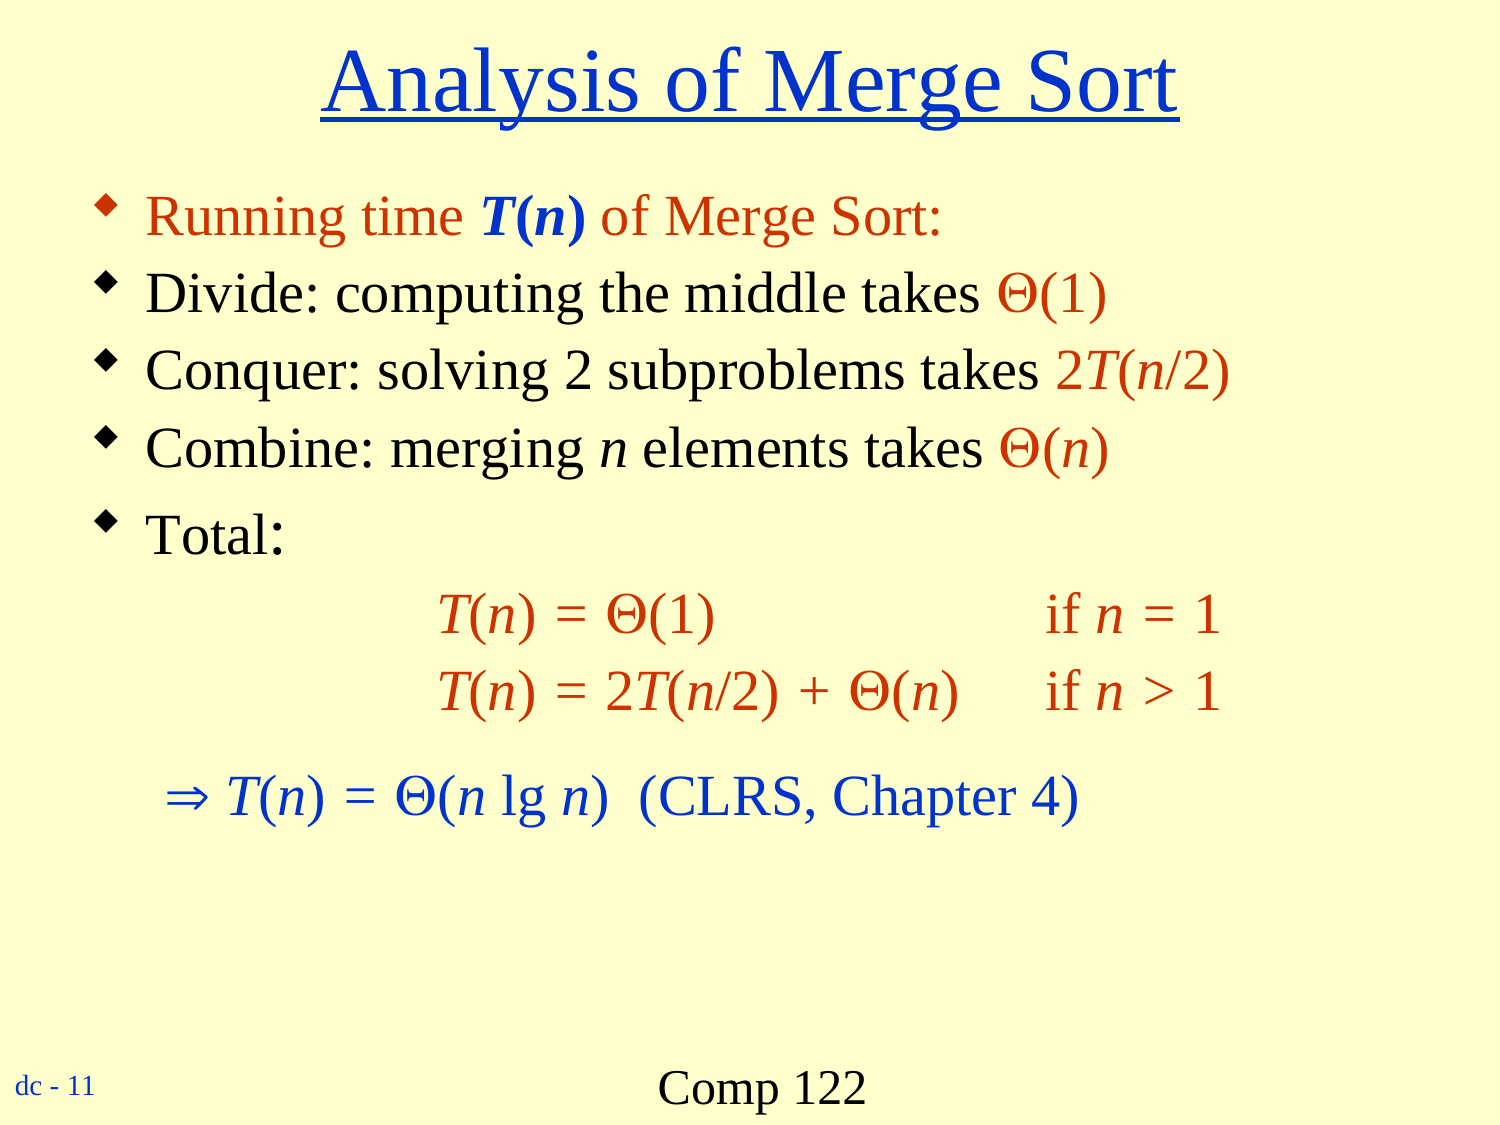

# Analysis of Merge Sort
Running time T(n) of Merge Sort:
Divide: computing the middle takes (1)
Conquer: solving 2 subproblems takes 2T(n/2)
Combine: merging n elements takes (n)
Total:
T(n) = (1) 			if n = 1
T(n) = 2T(n/2) + (n) 	if n > 1
 T(n) = (n lg n) (CLRS, Chapter 4)